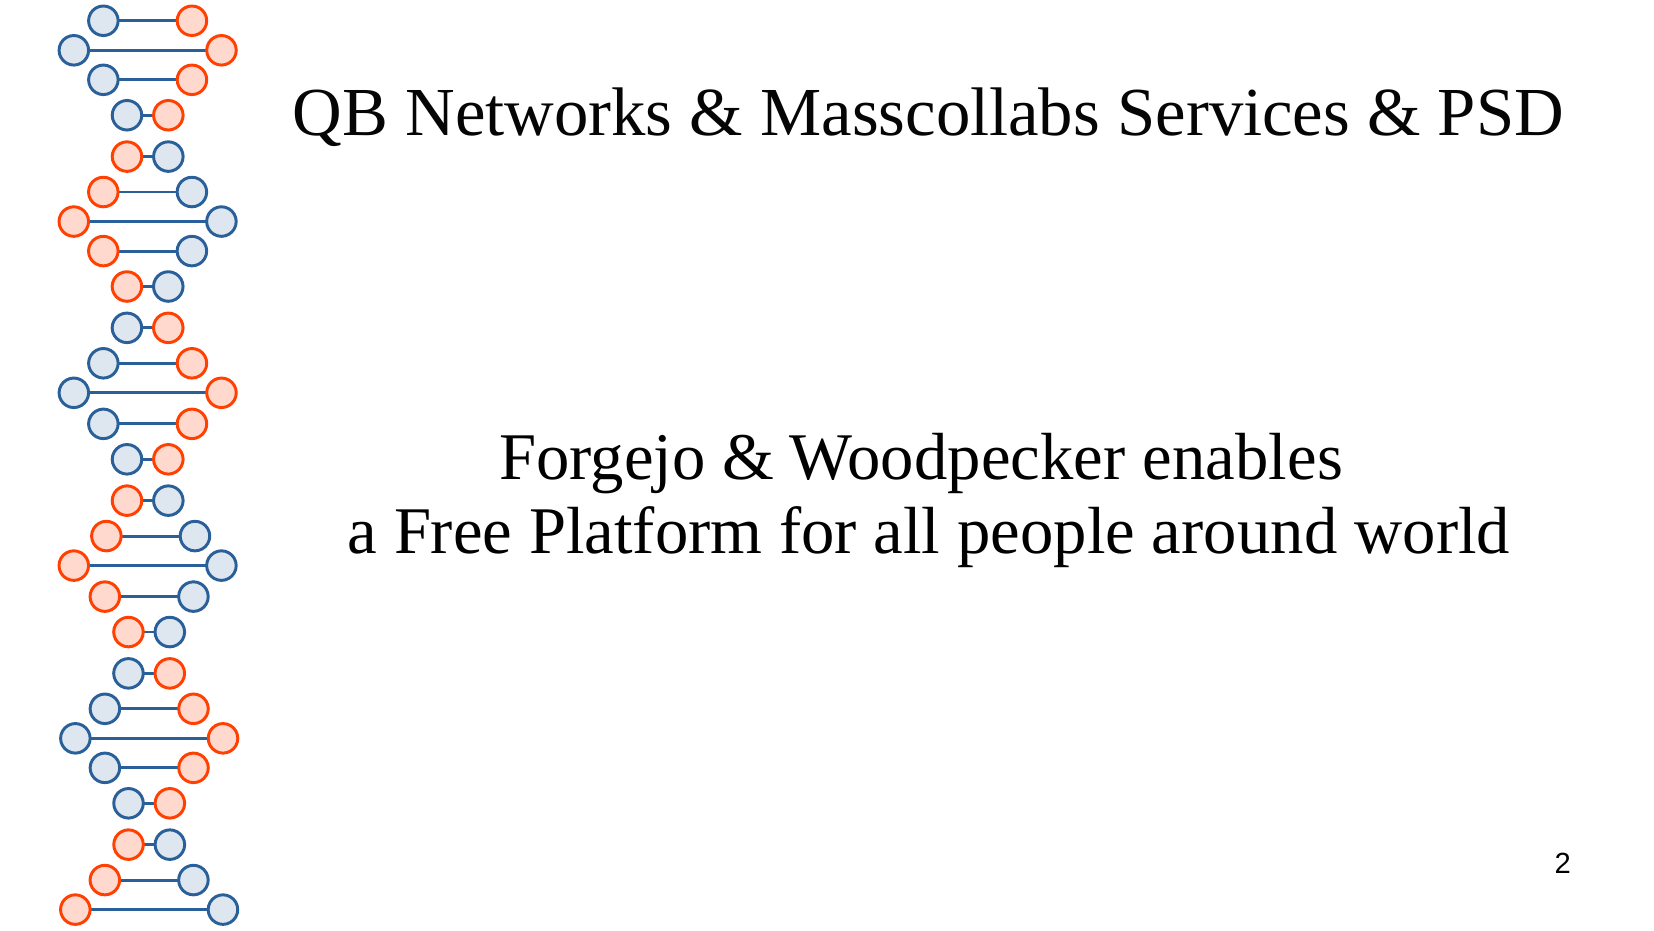

# QB Networks & Masscollabs Services & PSD
Forgejo & Woodpecker enables
a Free Platform for all people around world
2